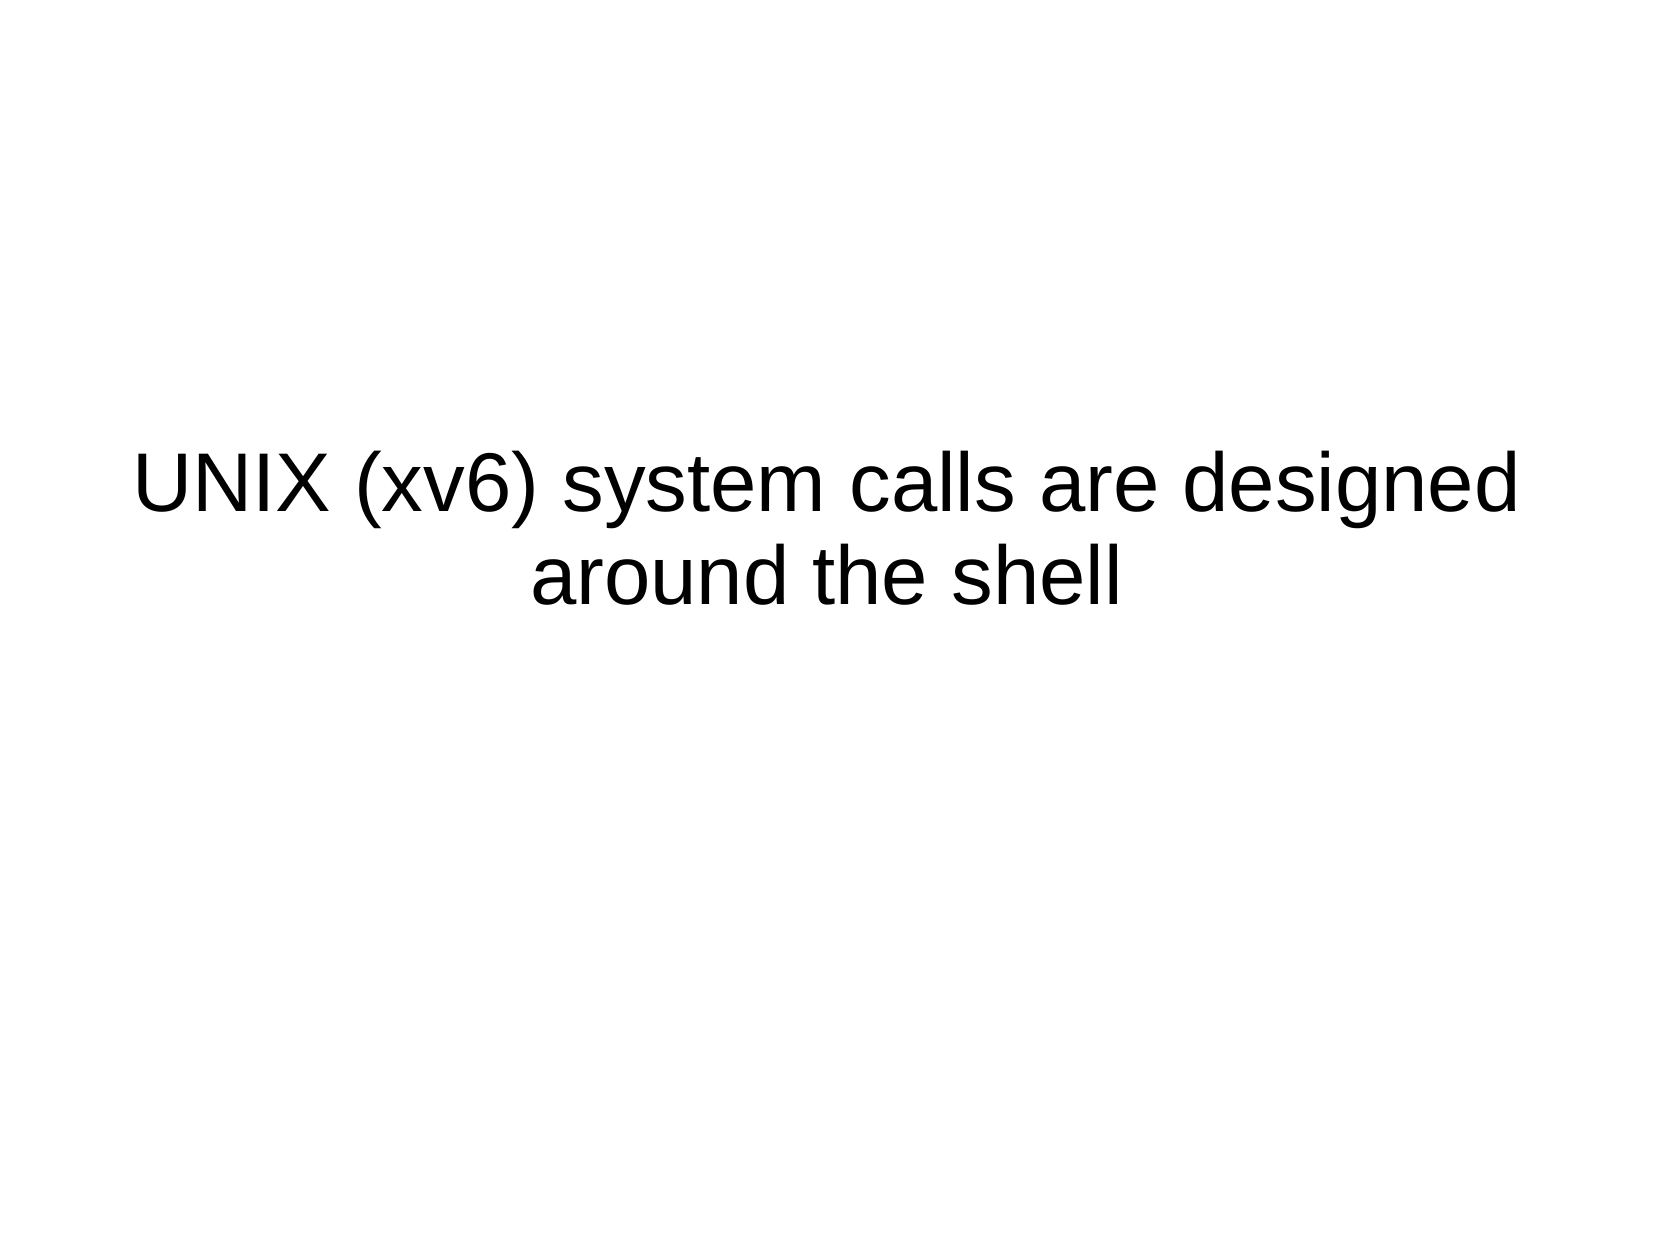

# UNIX (xv6) system calls are designed around the shell